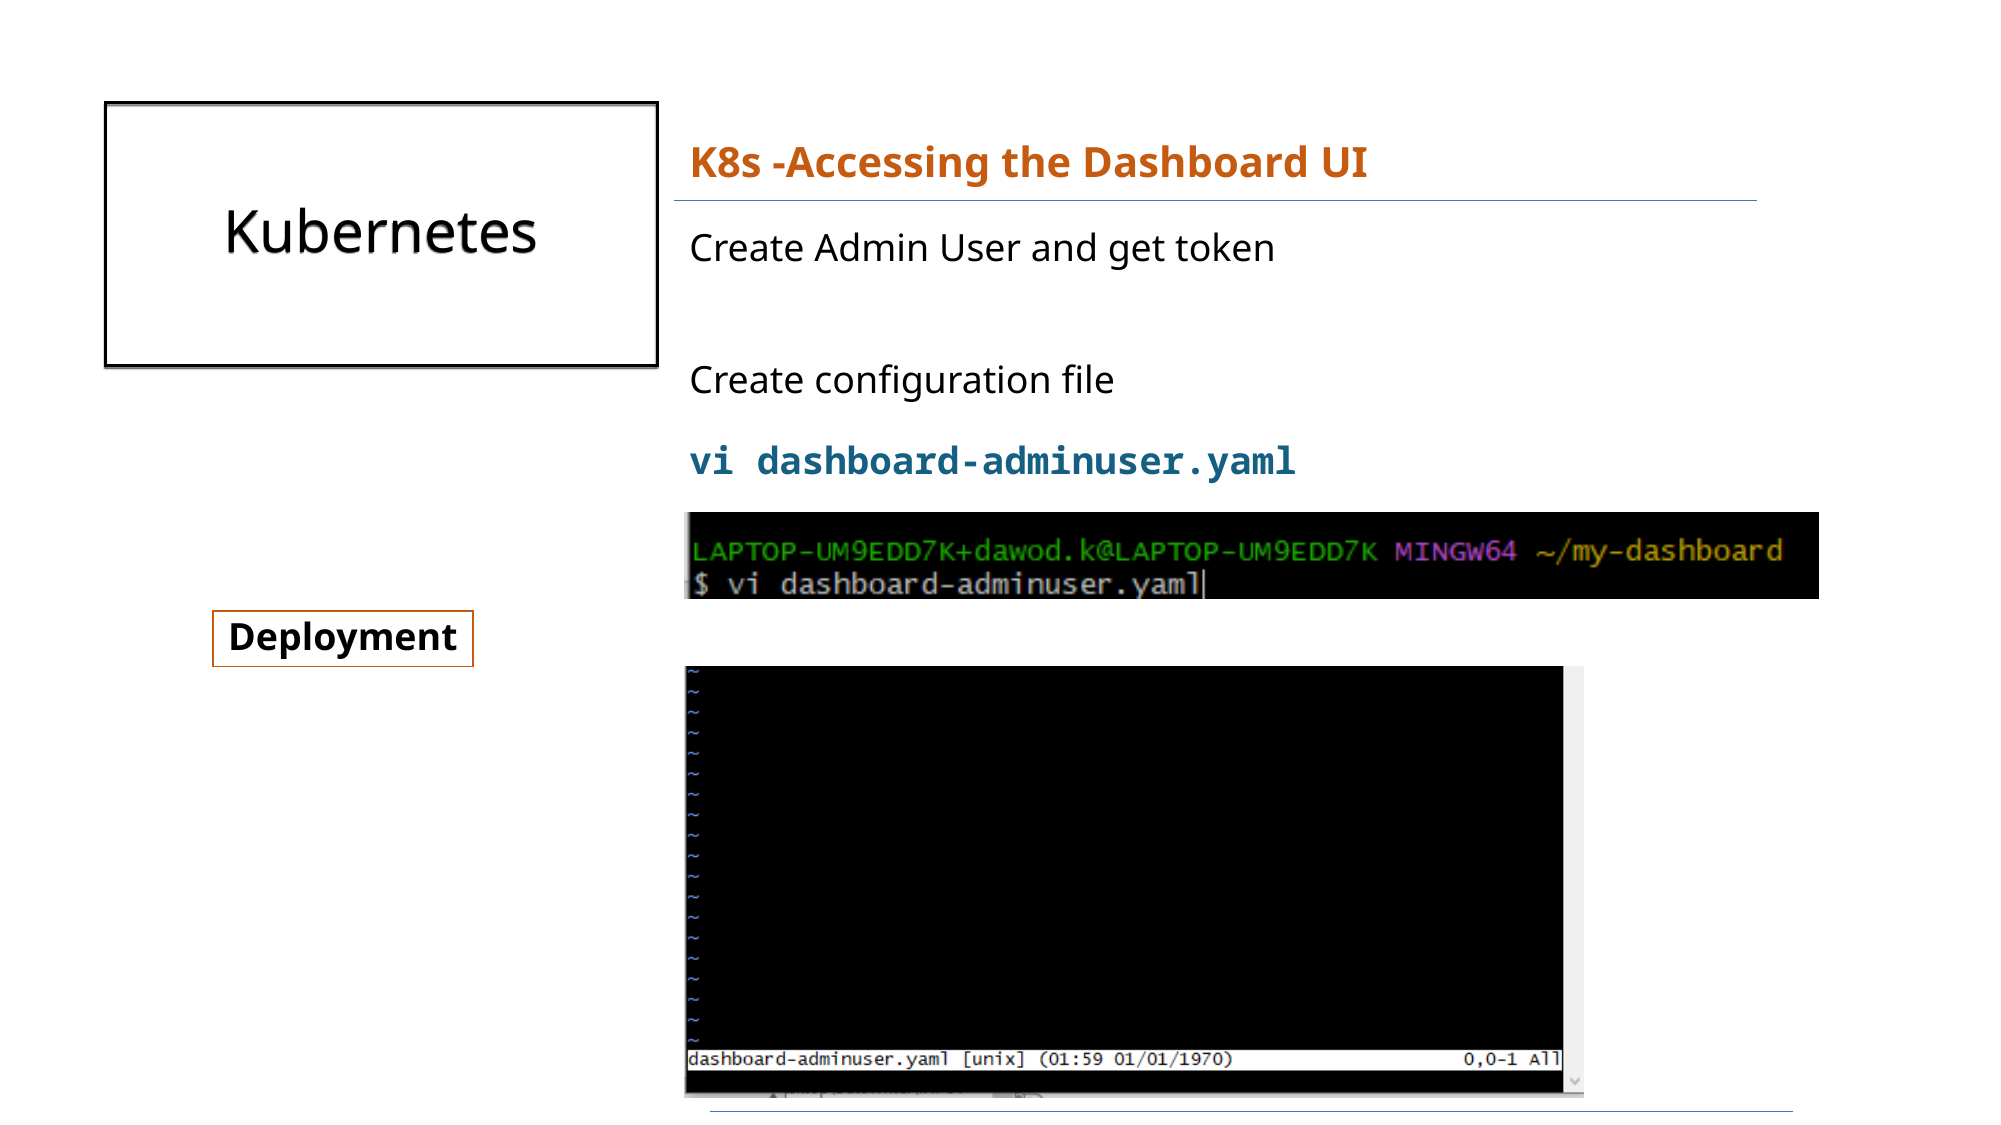

# Kubernetes
K8s -Accessing the Dashboard UI
Create Admin User and get token
Create configuration file
vi dashboard-adminuser.yaml
Deployment